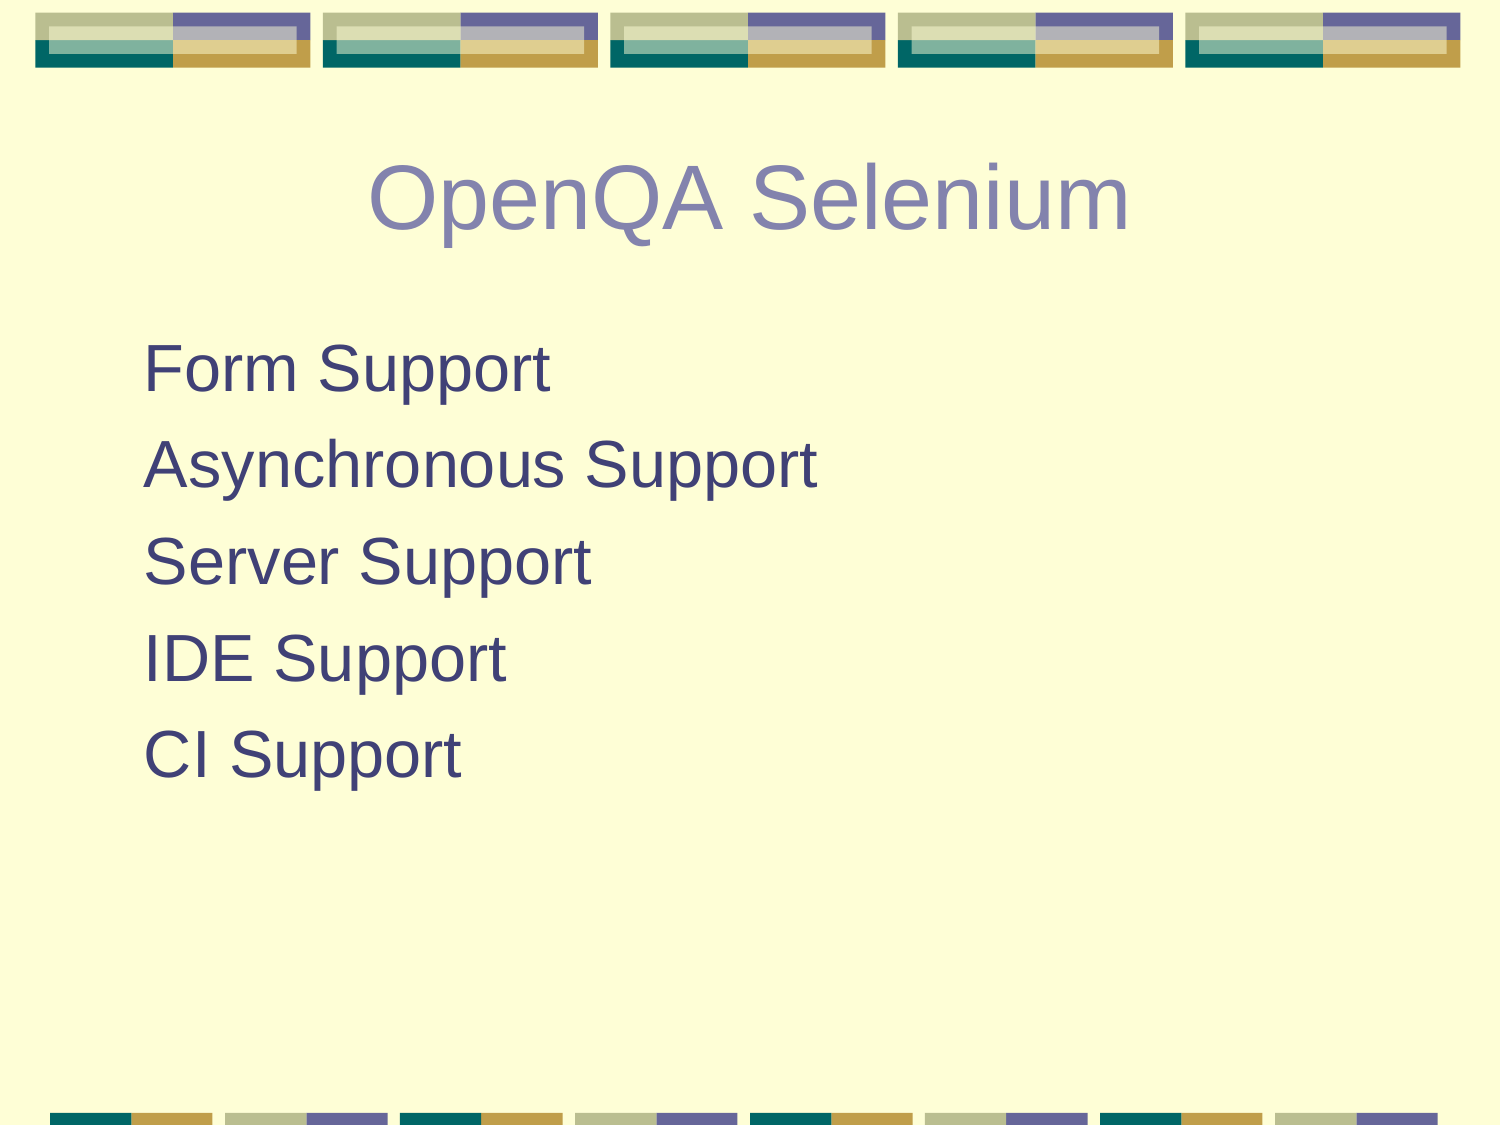

# OpenQA Selenium
Form Support
Asynchronous Support
Server Support
IDE Support
CI Support